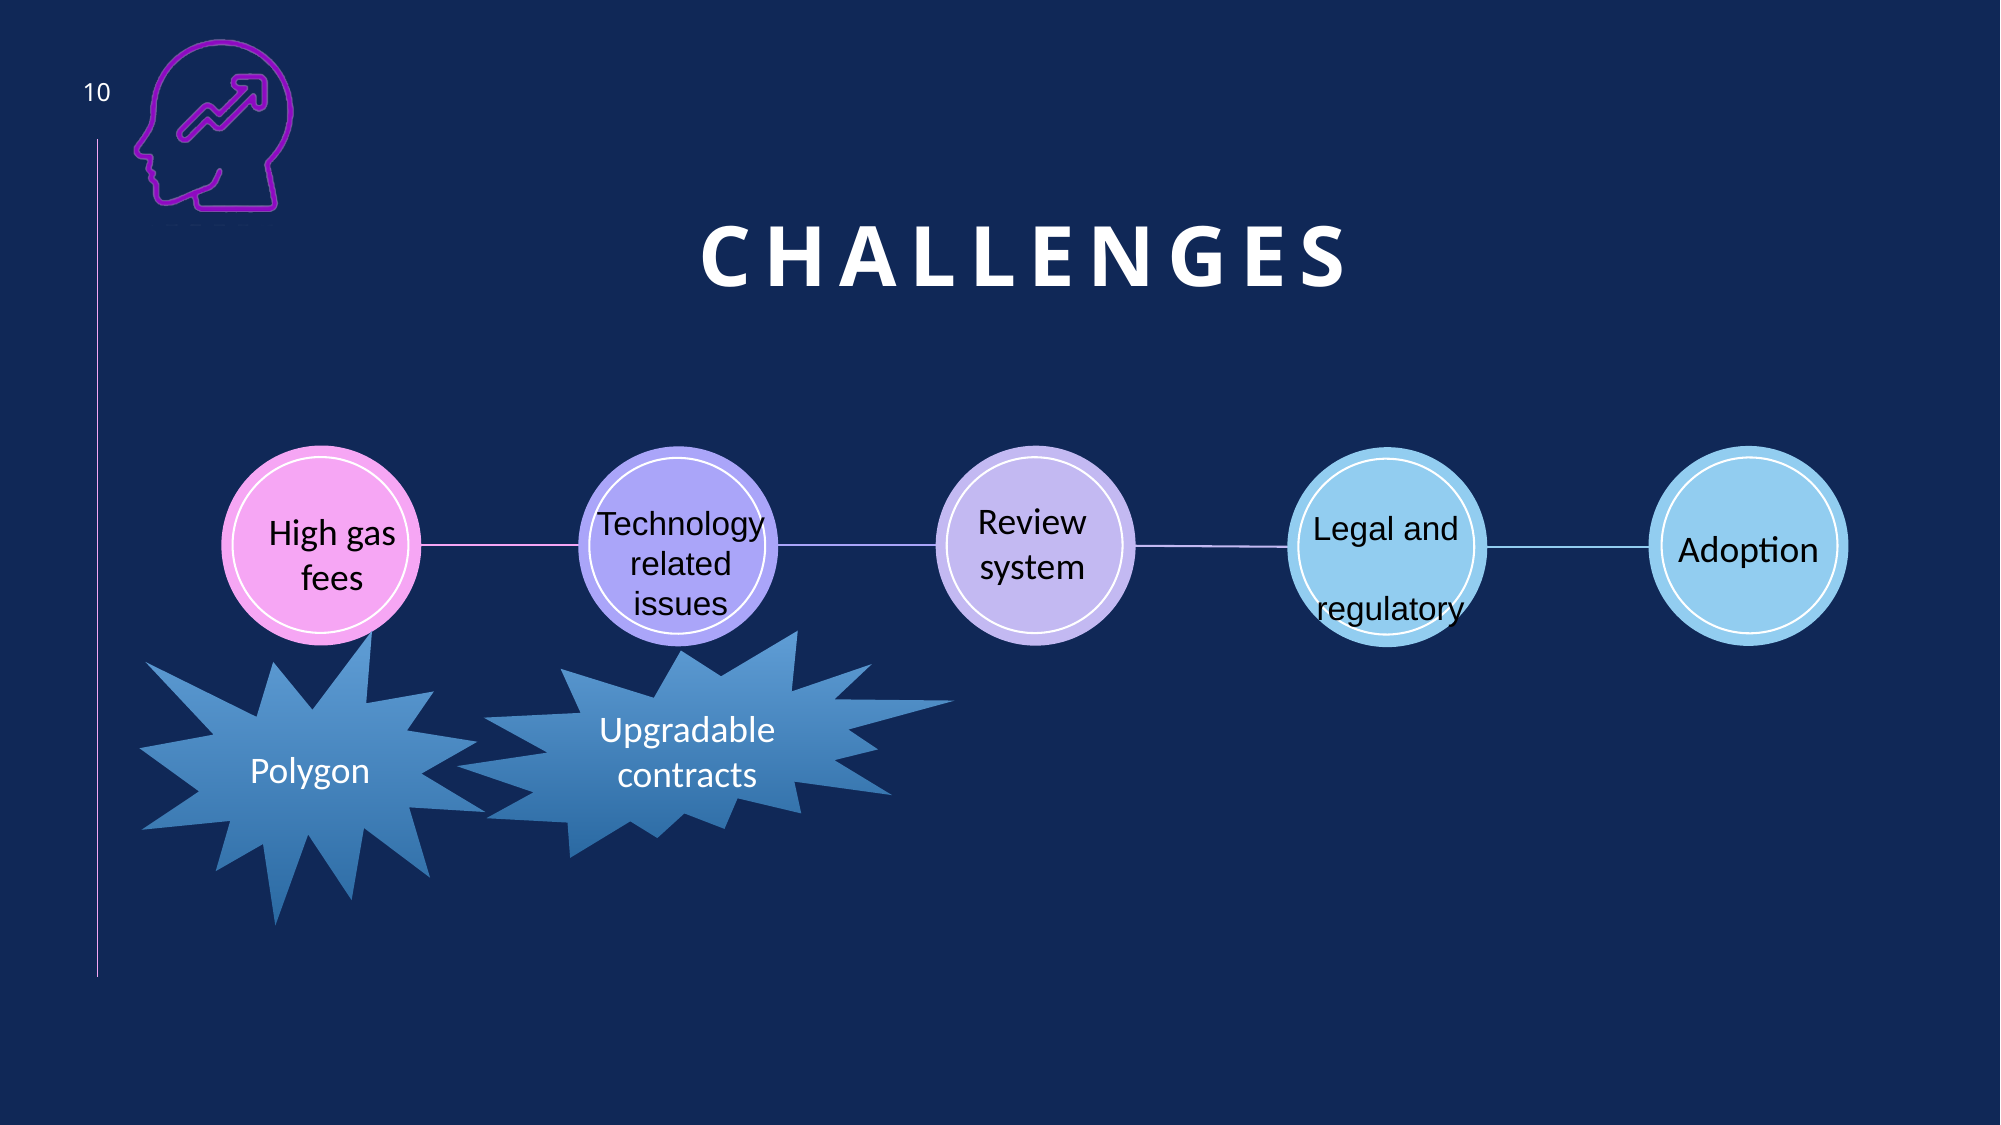

# Challenges
 Adoption
Review system
Technology related issues
Legal and regulatory
High gas fees
Polygon
Upgradable contracts